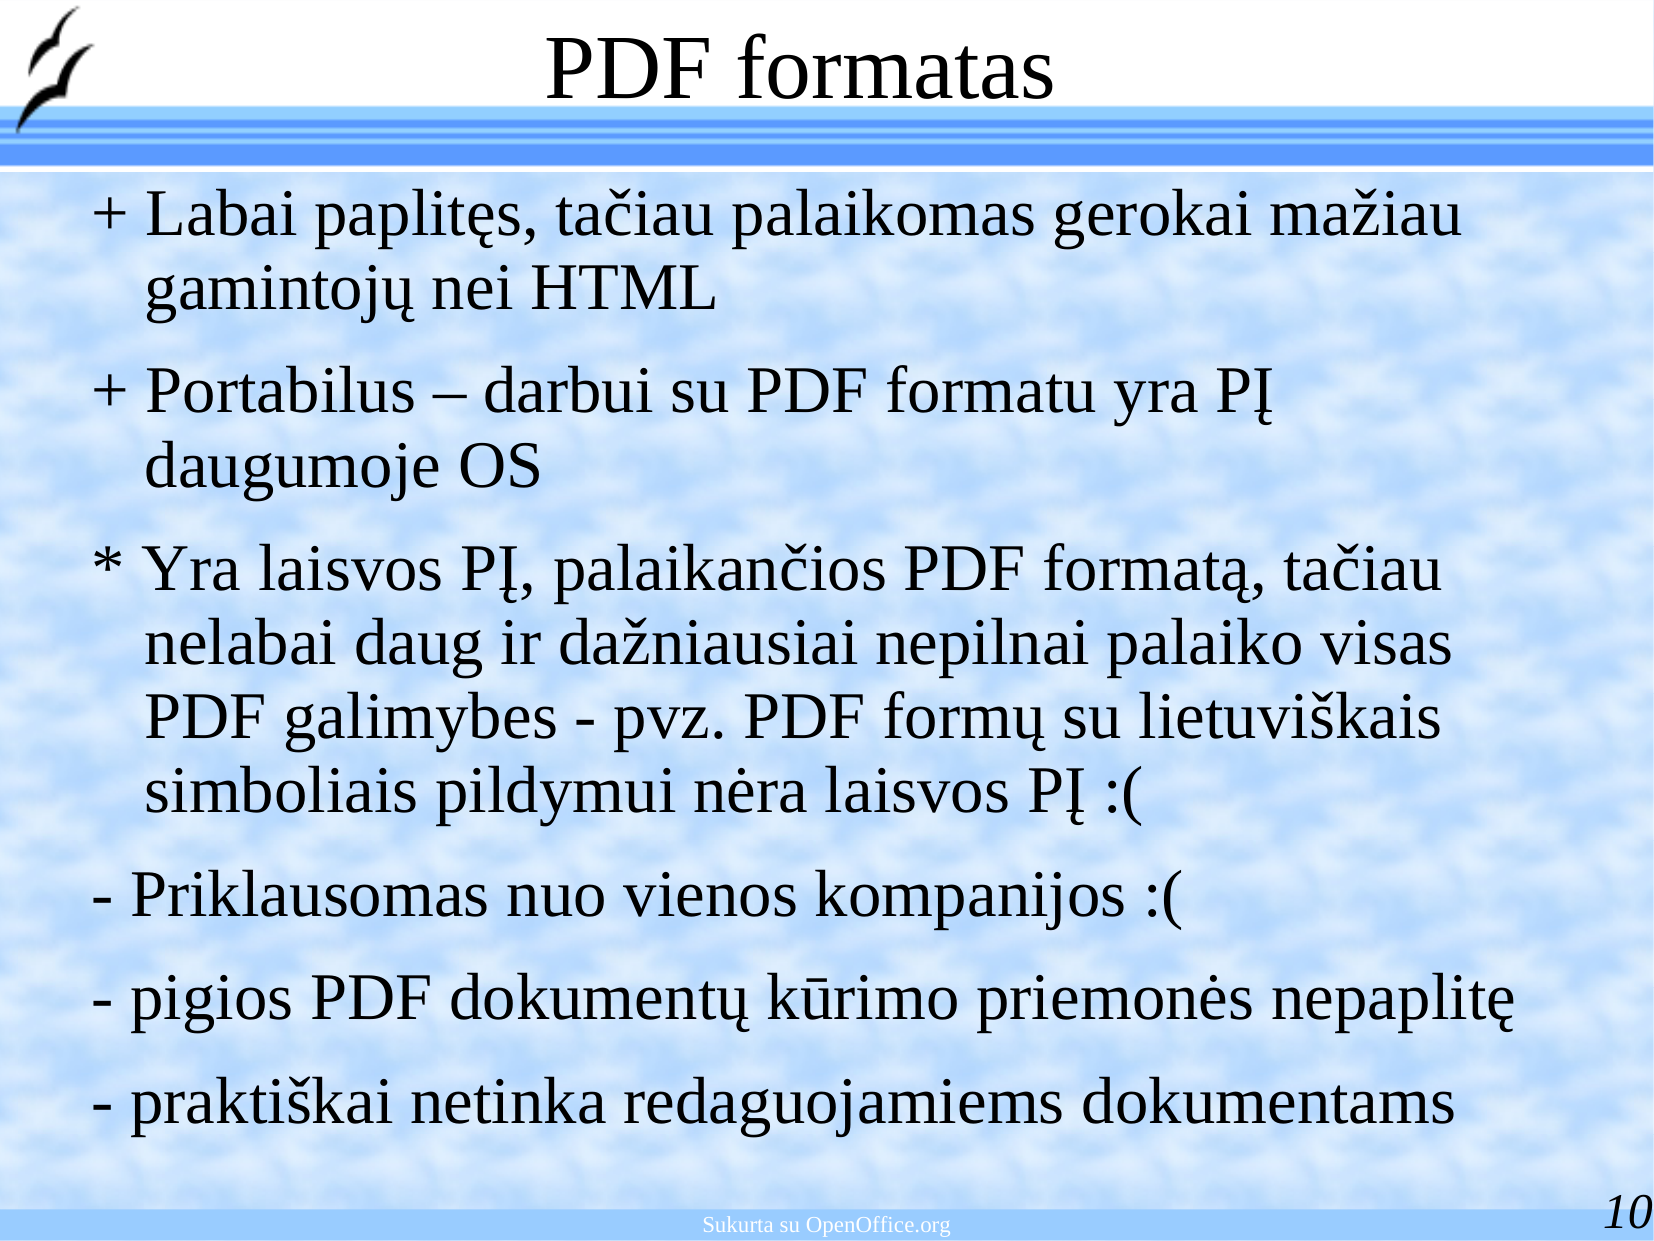

# PDF formatas
+ Labai paplitęs, tačiau palaikomas gerokai mažiau gamintojų nei HTML
+ Portabilus – darbui su PDF formatu yra PĮ daugumoje OS
* Yra laisvos PĮ, palaikančios PDF formatą, tačiau nelabai daug ir dažniausiai nepilnai palaiko visas PDF galimybes - pvz. PDF formų su lietuviškais simboliais pildymui nėra laisvos PĮ :(
- Priklausomas nuo vienos kompanijos :(
- pigios PDF dokumentų kūrimo priemonės nepaplitę
- praktiškai netinka redaguojamiems dokumentams